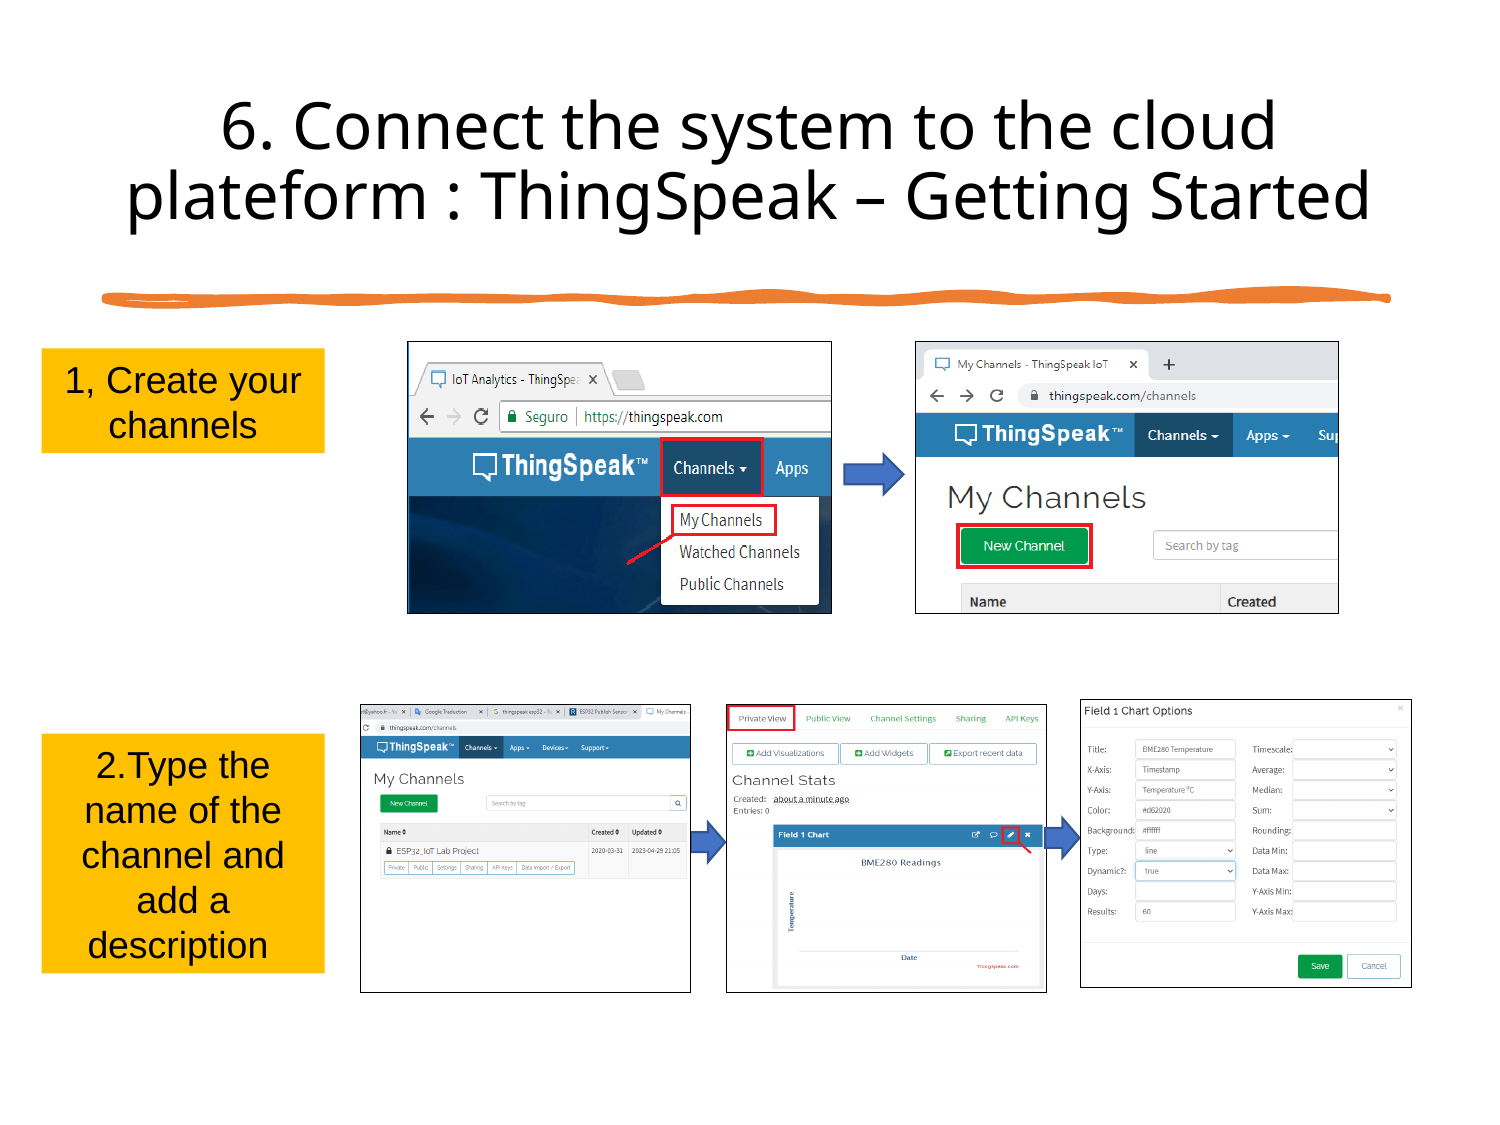

# 6. Connect the system to the cloud plateform : ThingSpeak – Getting Started
1, Create your channels
2.Type the name of the channel and add a description